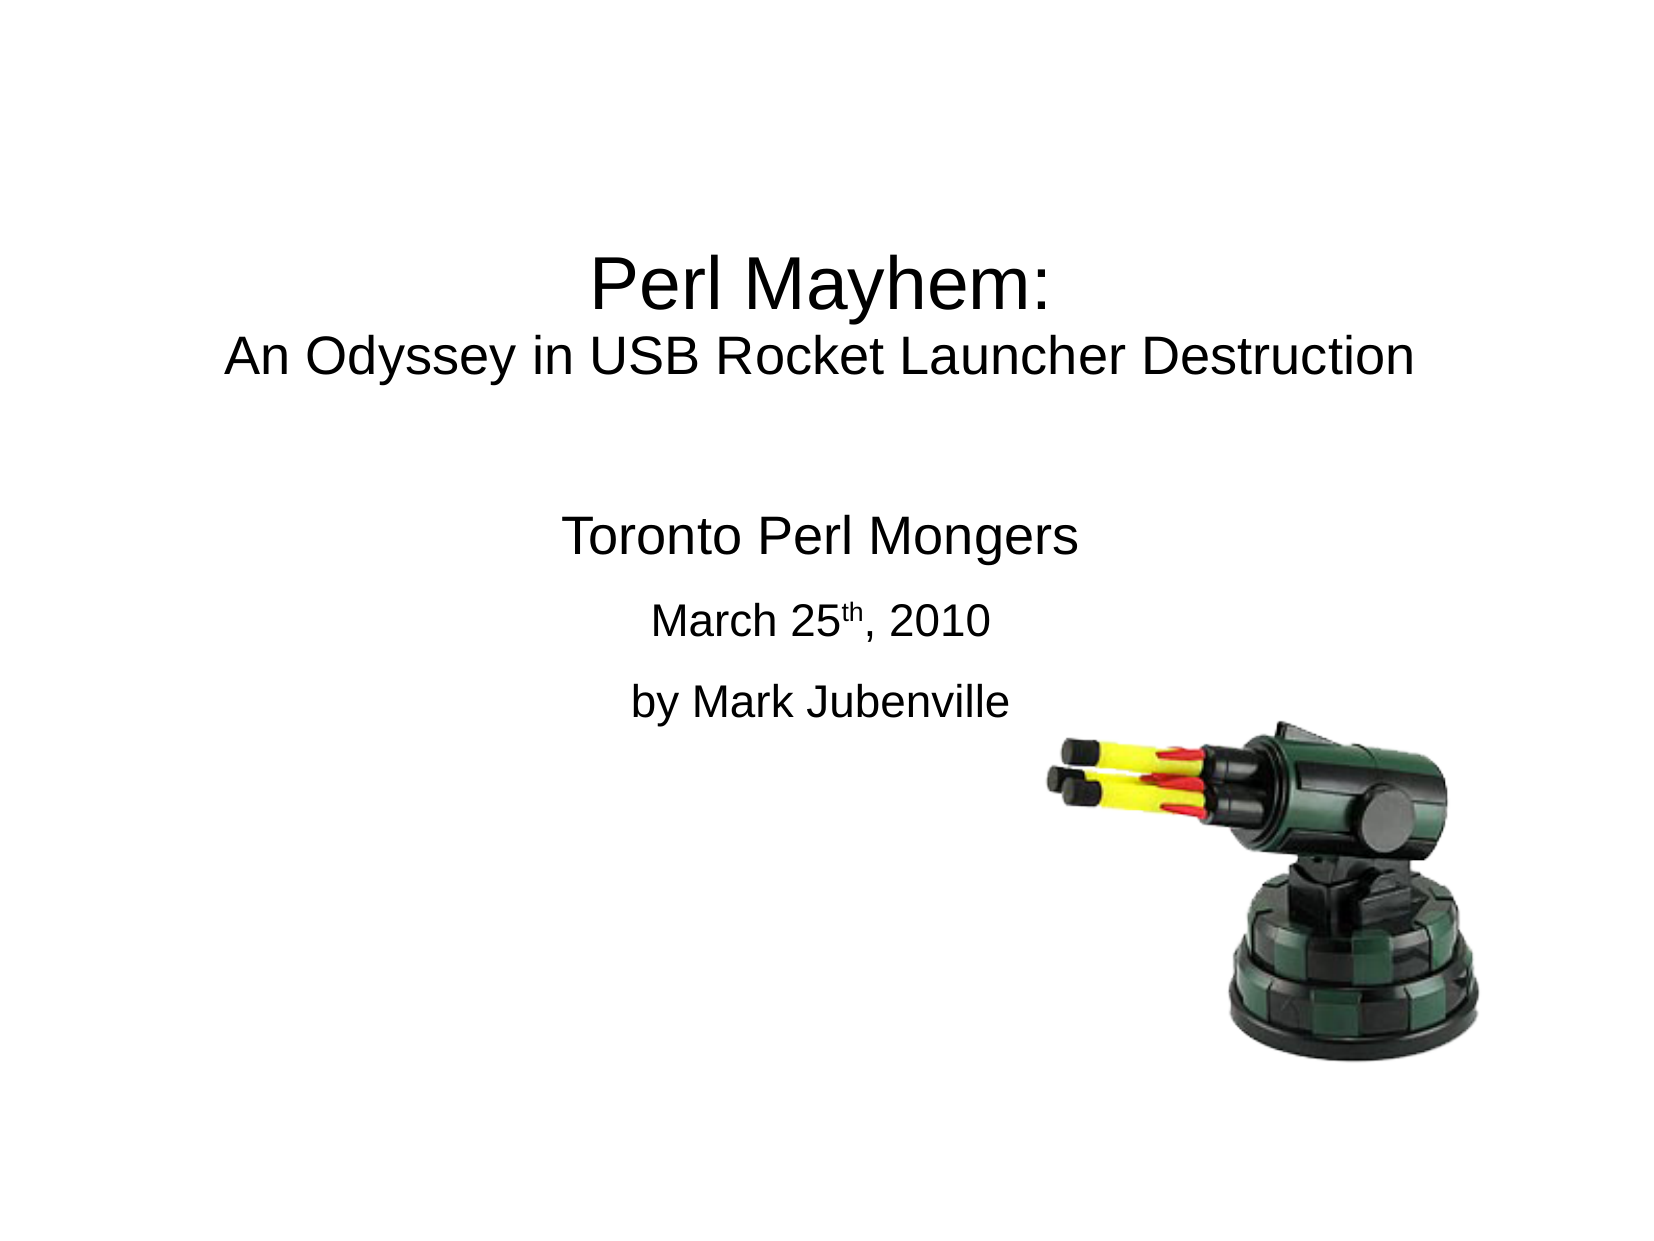

# Perl Mayhem: An Odyssey in USB Rocket Launcher Destruction
Toronto Perl Mongers
March 25th, 2010
by Mark Jubenville